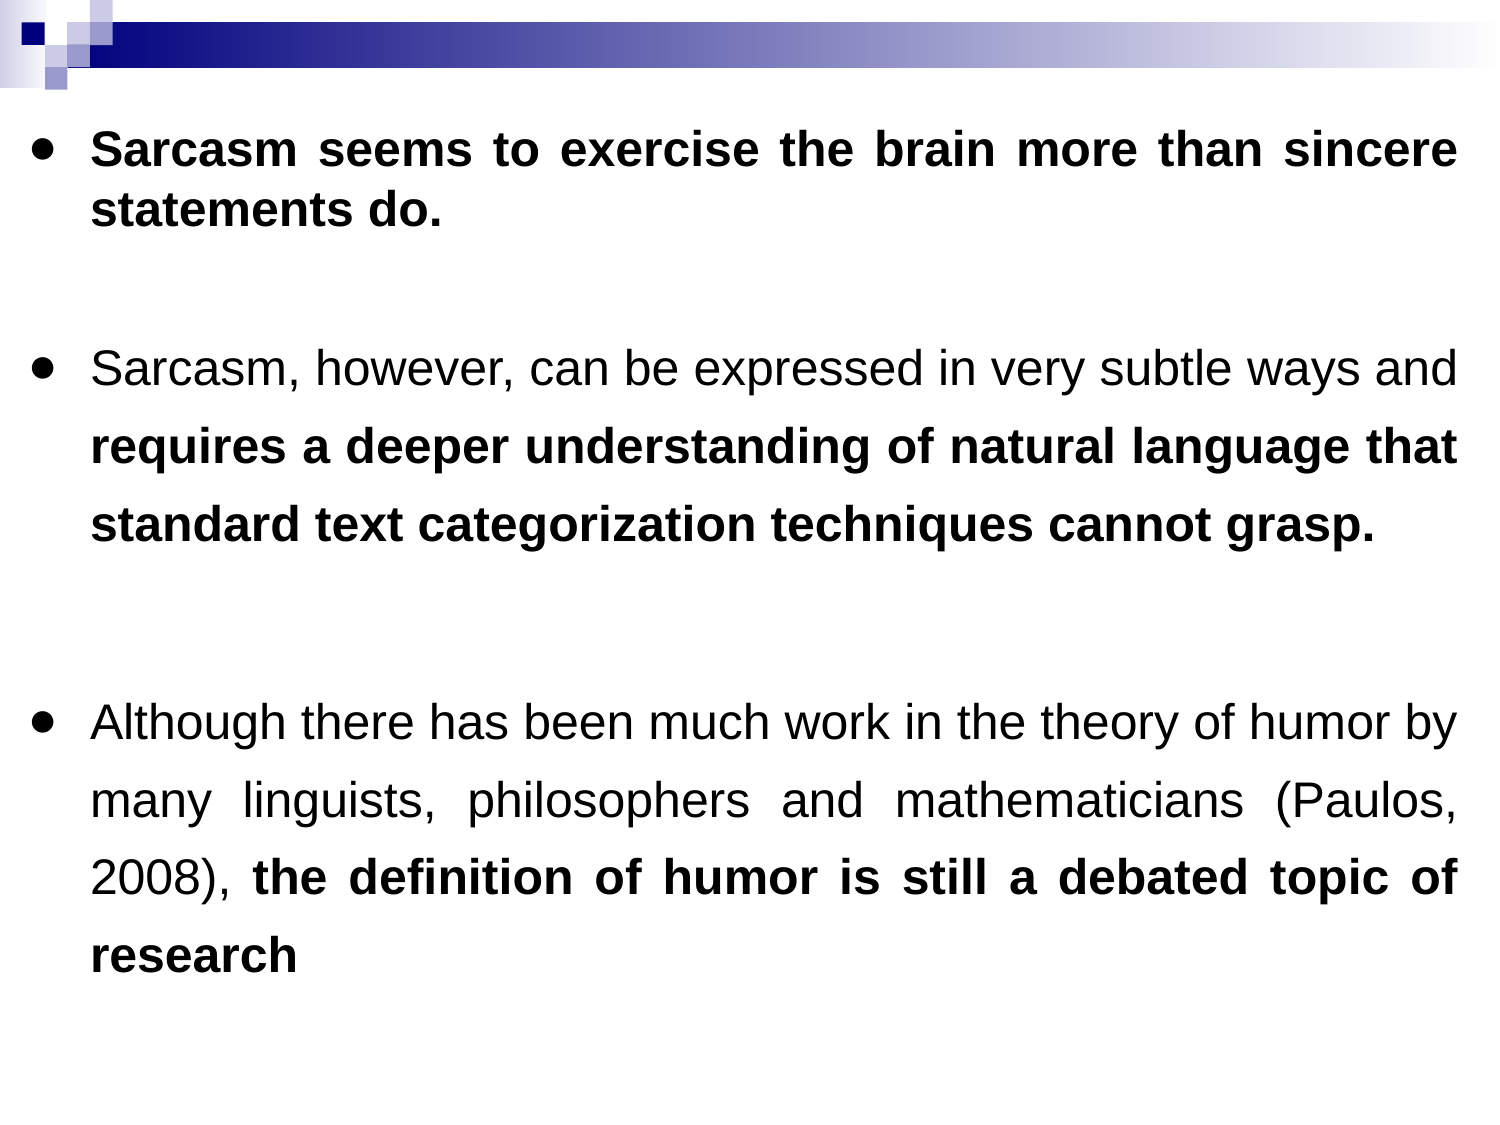

Sarcasm seems to exercise the brain more than sincere statements do.
Sarcasm, however, can be expressed in very subtle ways and requires a deeper understanding of natural language that standard text categorization techniques cannot grasp.
Although there has been much work in the theory of humor by many linguists, philosophers and mathematicians (Paulos, 2008), the definition of humor is still a debated topic of research